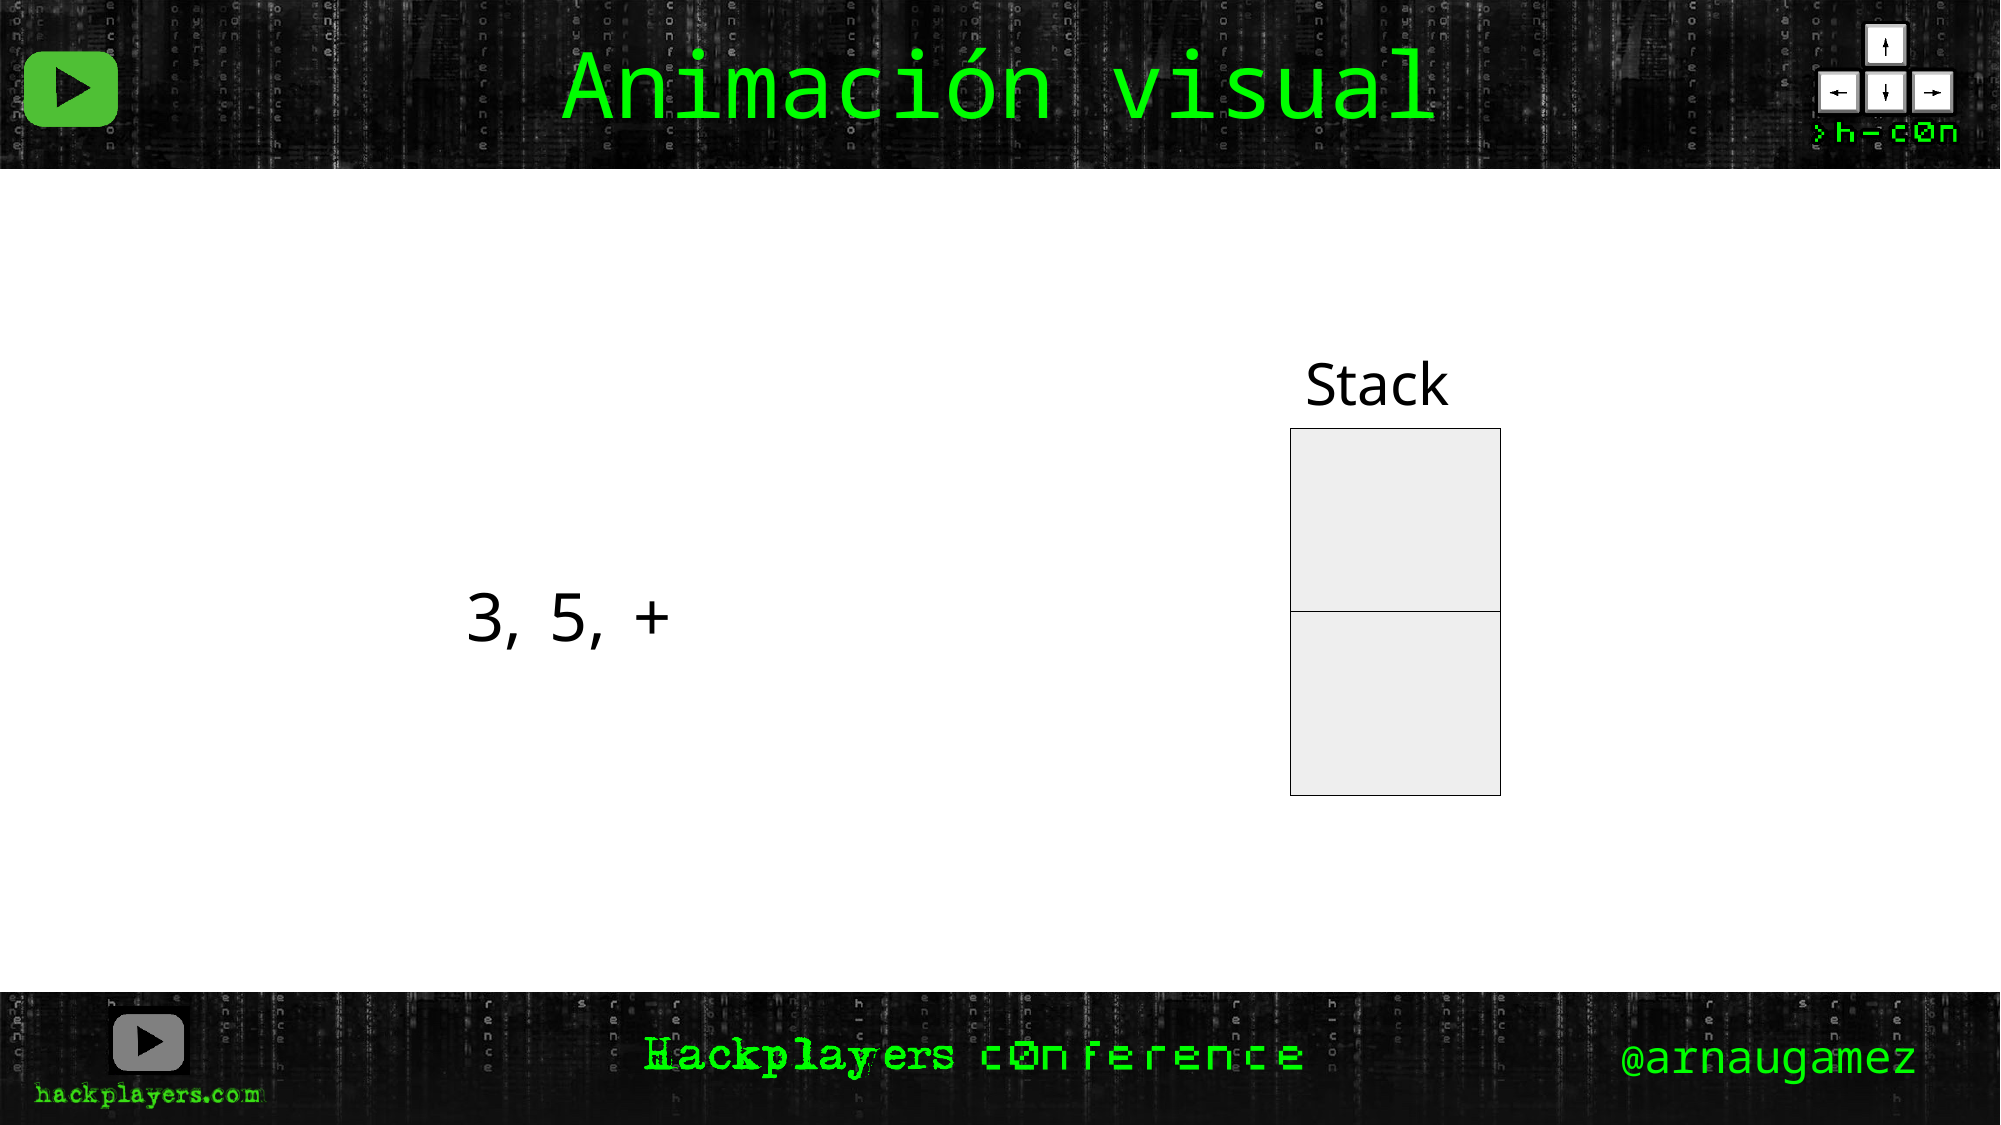

# Animación visual
Stack
3,
5,
+